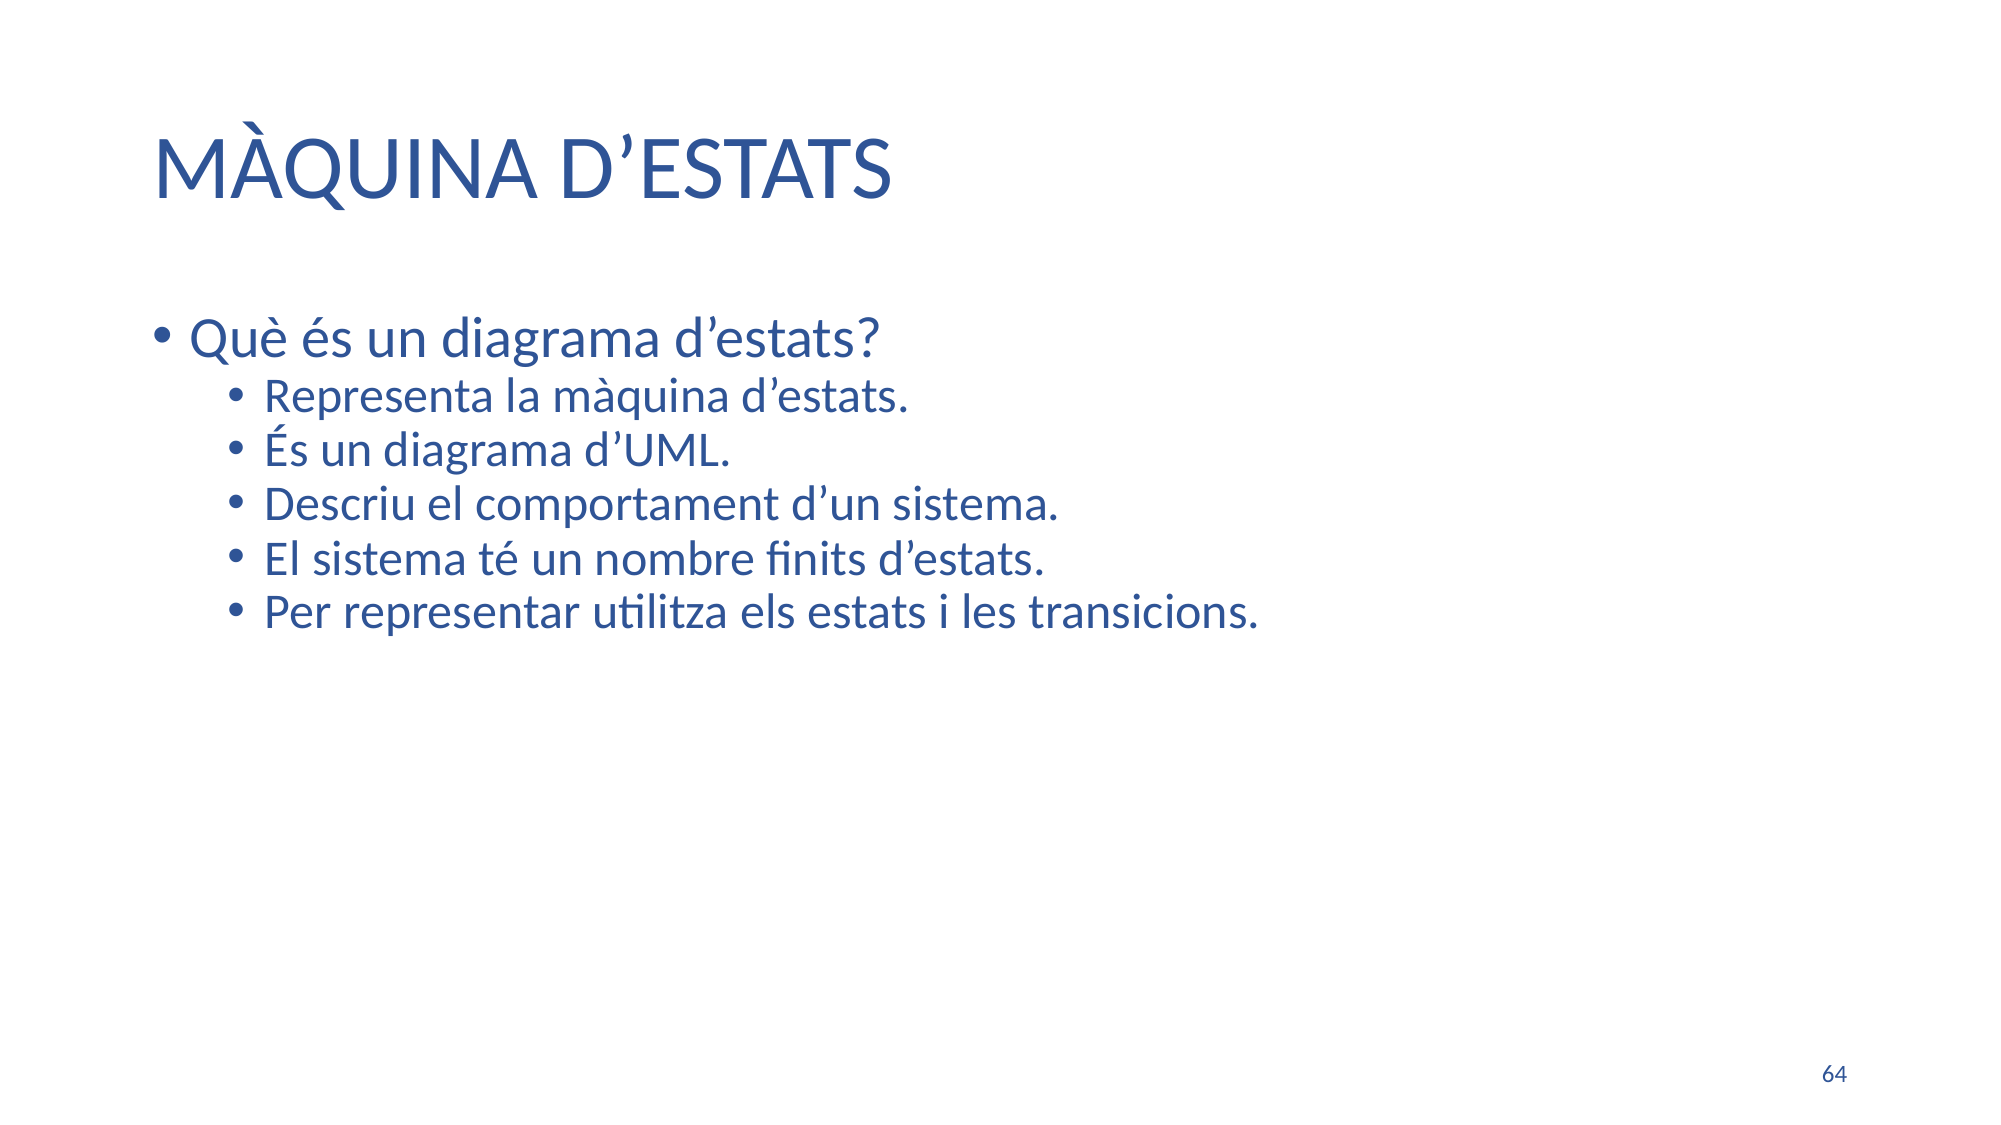

# MÀQUINA D’ESTATS
Què és un diagrama d’estats?
Representa la màquina d’estats.
És un diagrama d’UML.
Descriu el comportament d’un sistema.
El sistema té un nombre finits d’estats.
Per representar utilitza els estats i les transicions.